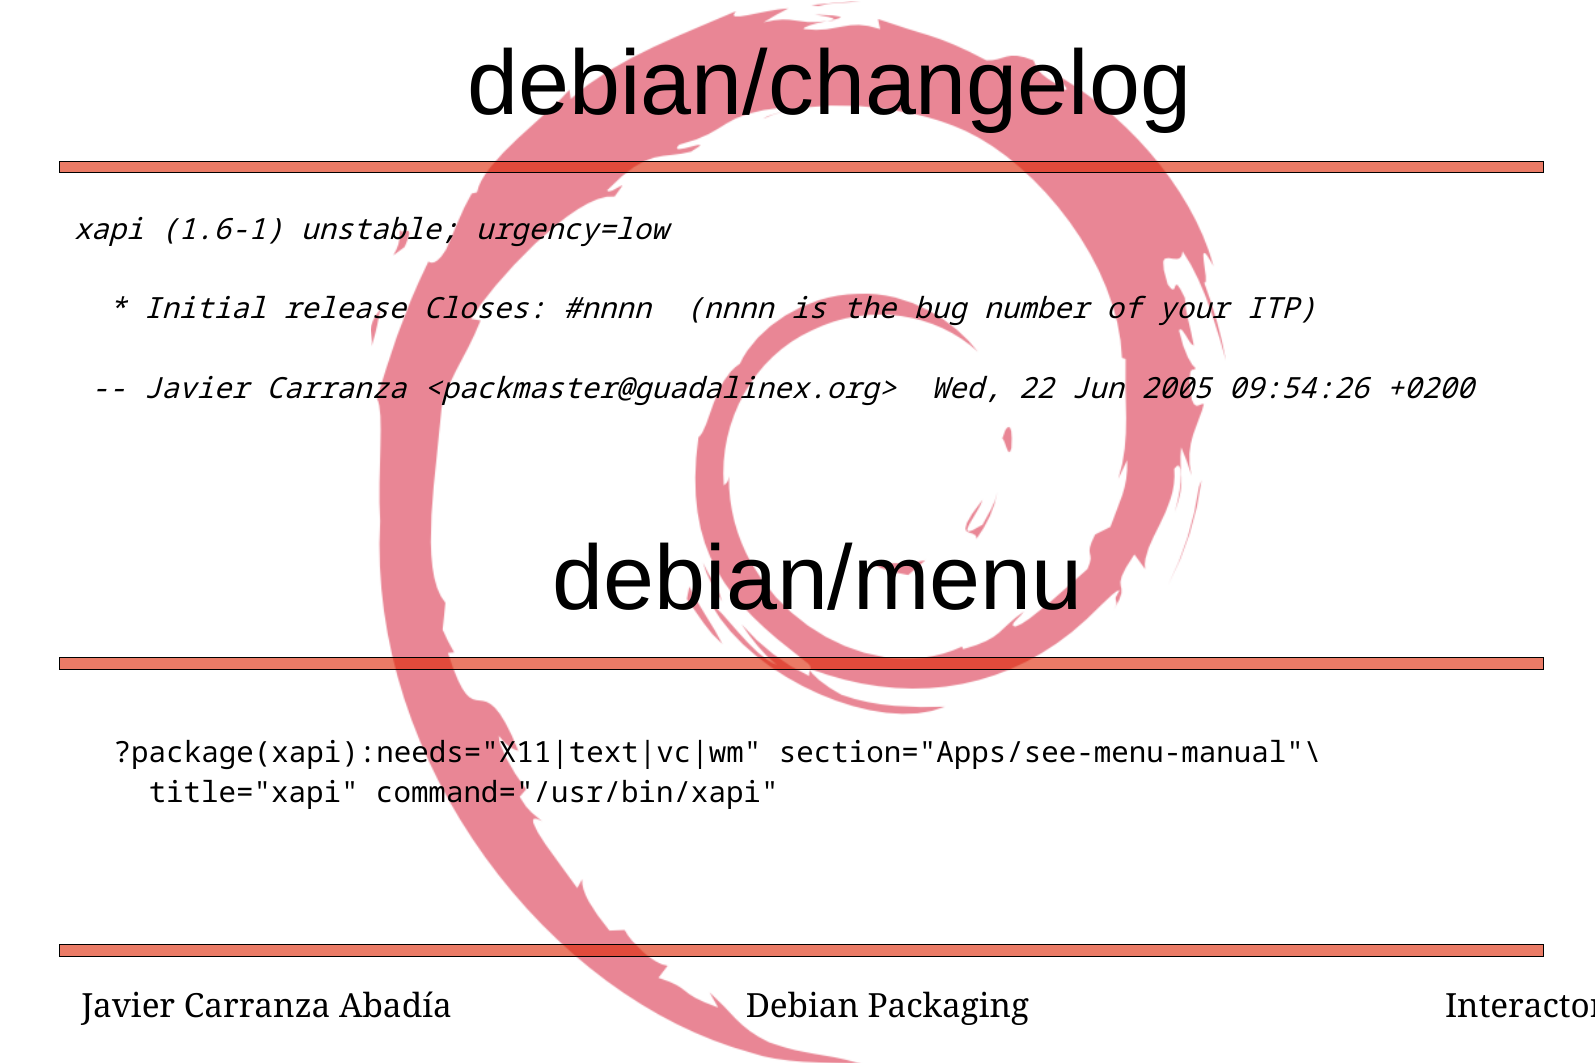

# debian/changelog
xapi (1.6-1) unstable; urgency=low
 * Initial release Closes: #nnnn (nnnn is the bug number of your ITP)
 -- Javier Carranza <packmaster@guadalinex.org> Wed, 22 Jun 2005 09:54:26 +0200
debian/menu
?package(xapi):needs="X11|text|vc|wm" section="Apps/see-menu-manual"\
 title="xapi" command="/usr/bin/xapi"
Javier Carranza Abadía				Debian Packaging 						 Interactors